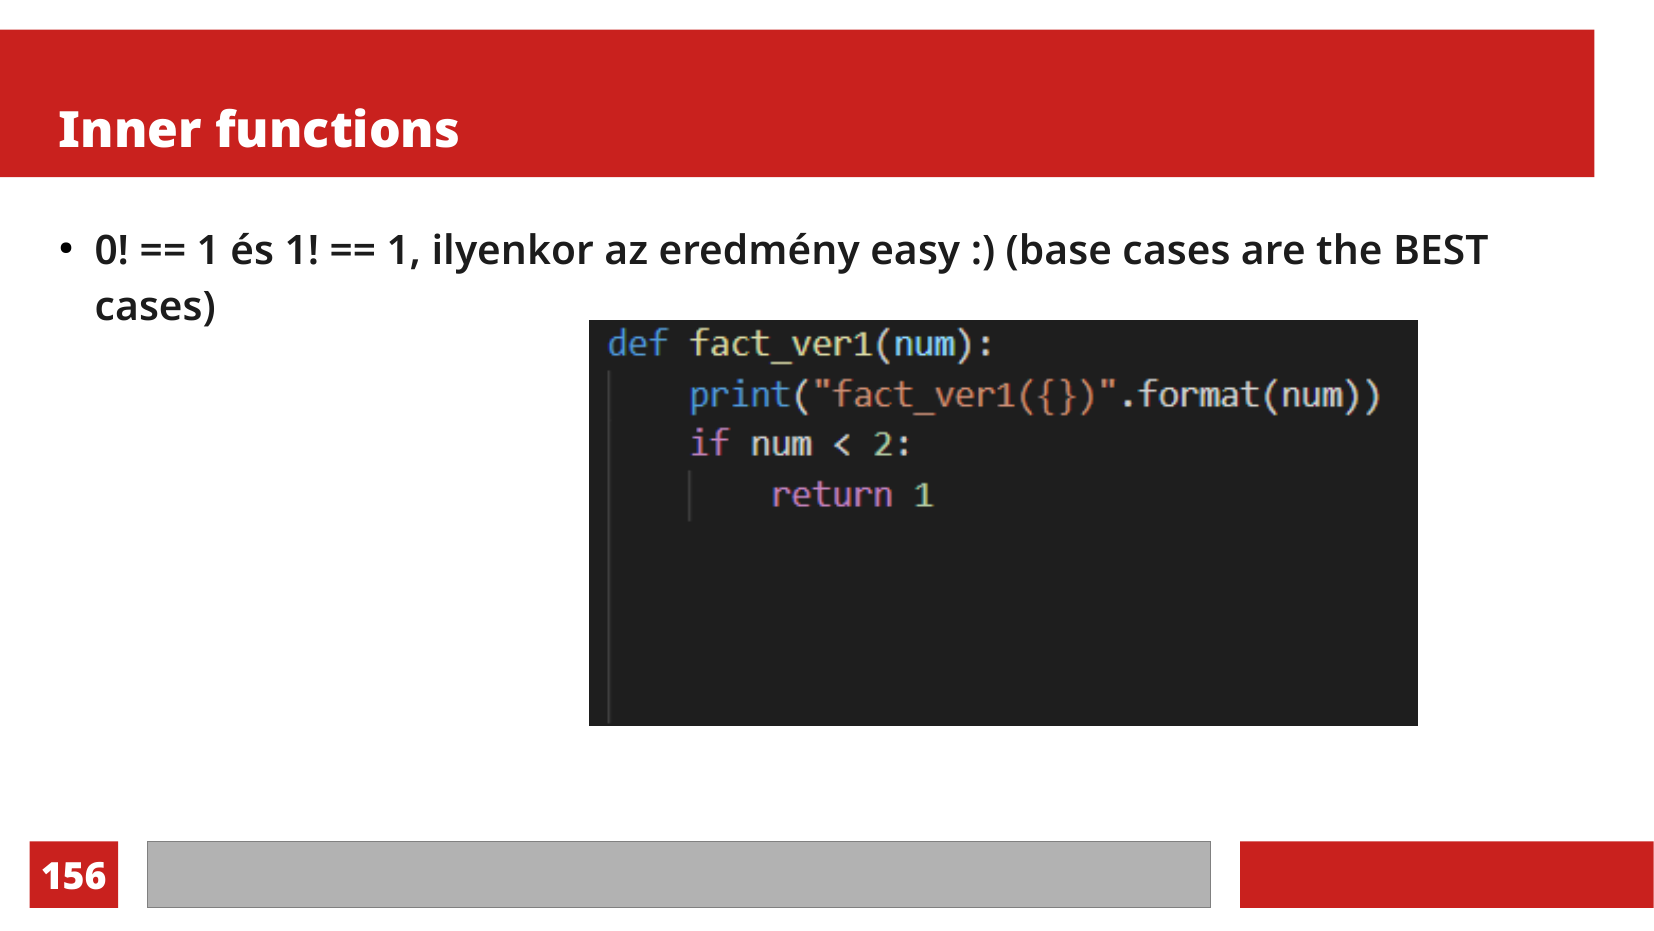

# Inner functions
0! == 1 és 1! == 1, ilyenkor az eredmény easy :) (base cases are the BEST cases)
156